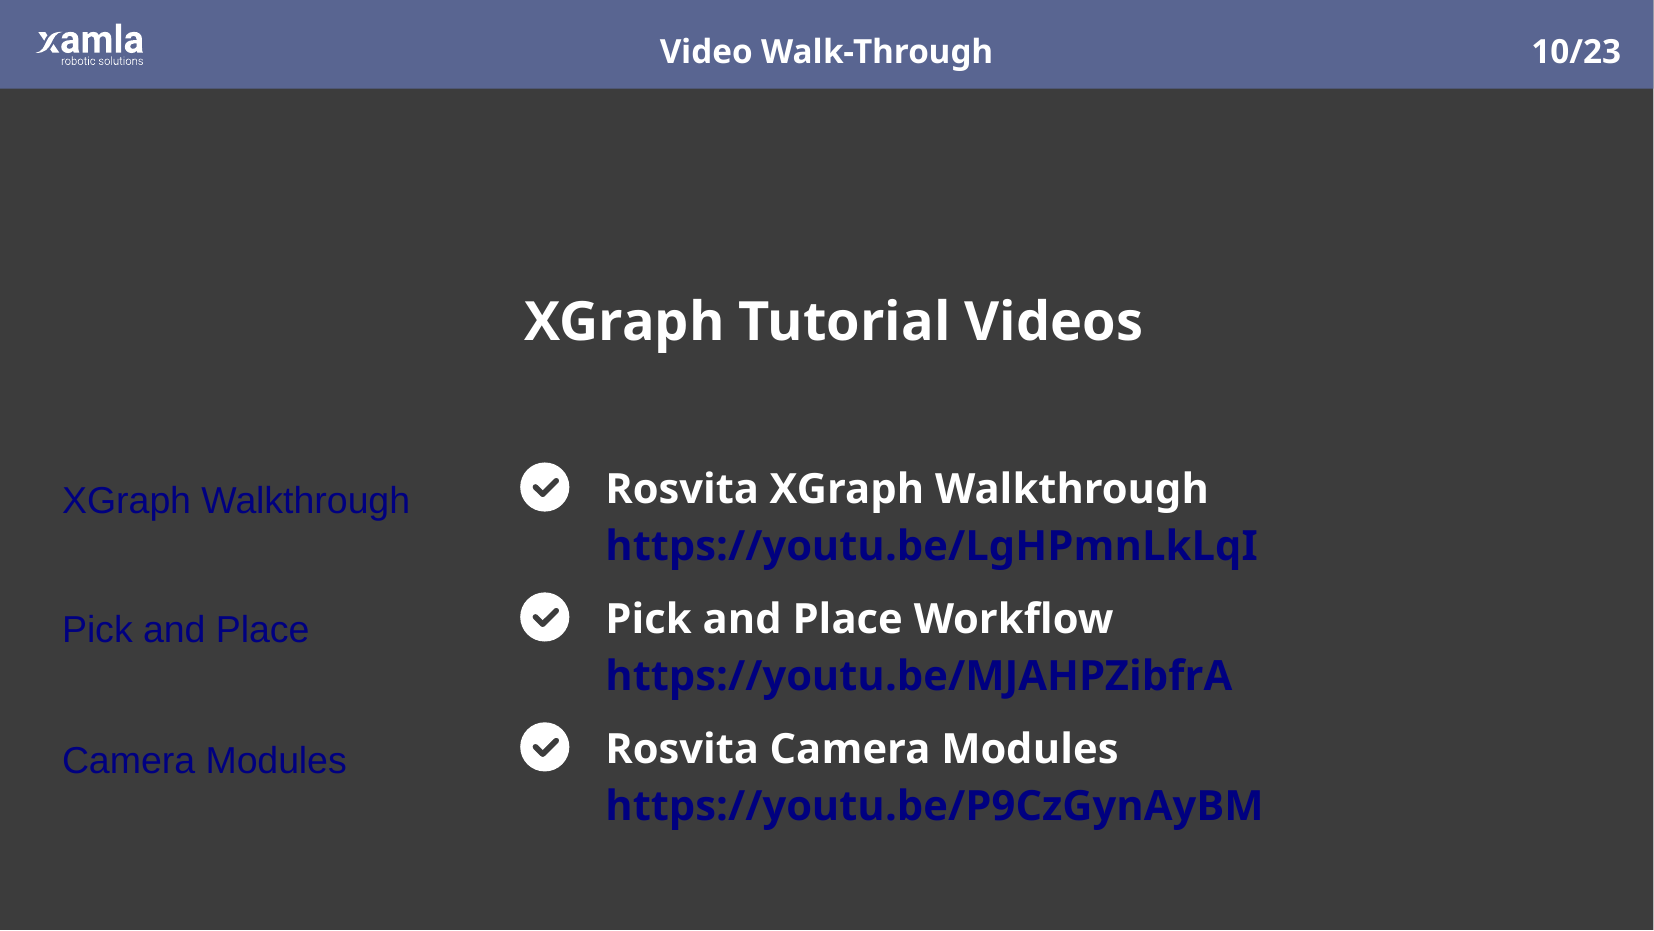

Video Walk-Through
10/23
 XGraph Tutorial Videos
Rosvita XGraph Walkthrough
https://youtu.be/LgHPmnLkLqI
XGraph Walkthrough
Pick and Place Workflow
https://youtu.be/MJAHPZibfrA
Pick and Place
Rosvita Camera Modules
https://youtu.be/P9CzGynAyBM
Camera Modules